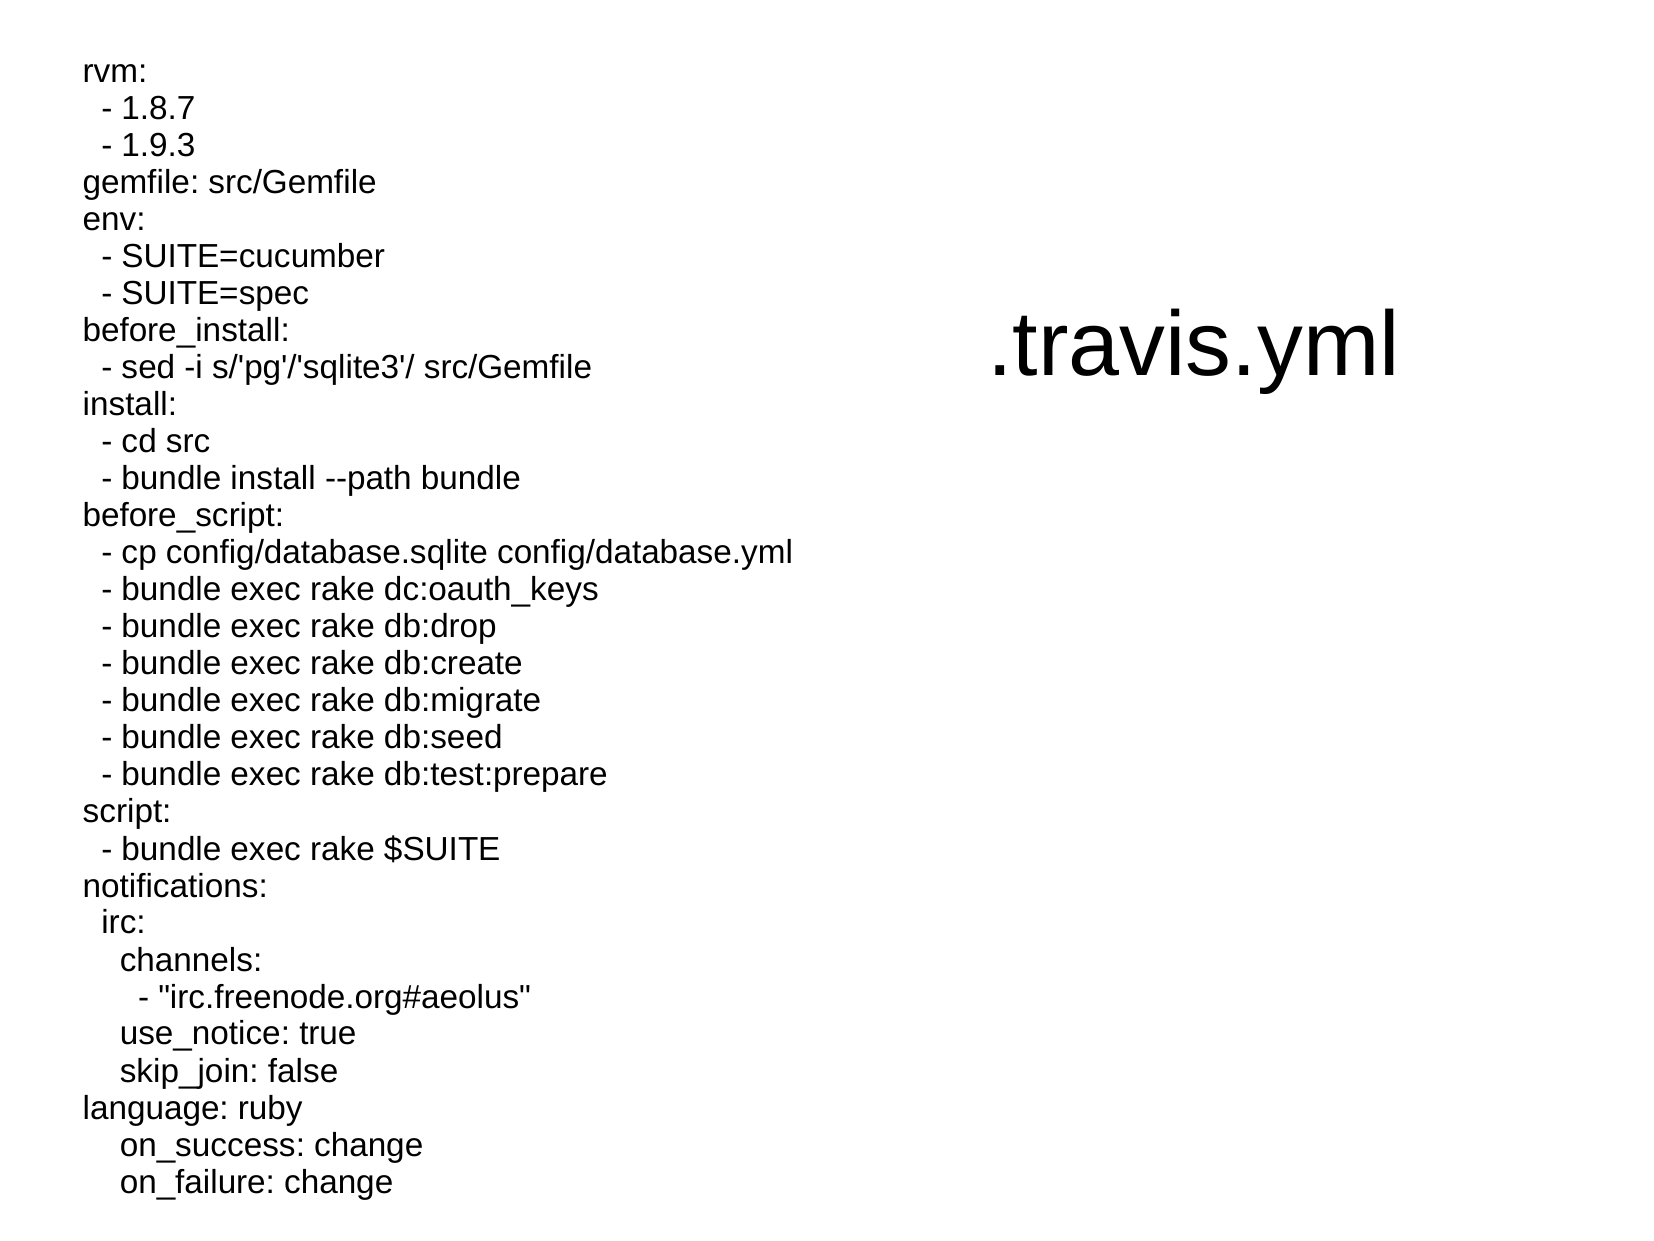

rvm:
 - 1.8.7
 - 1.9.3
gemfile: src/Gemfile
env:
 - SUITE=cucumber
 - SUITE=spec
before_install:
 - sed -i s/'pg'/'sqlite3'/ src/Gemfile
install:
 - cd src
 - bundle install --path bundle
before_script:
 - cp config/database.sqlite config/database.yml
 - bundle exec rake dc:oauth_keys
 - bundle exec rake db:drop
 - bundle exec rake db:create
 - bundle exec rake db:migrate
 - bundle exec rake db:seed
 - bundle exec rake db:test:prepare
script:
 - bundle exec rake $SUITE
notifications:
 irc:
 channels:
 - "irc.freenode.org#aeolus"
 use_notice: true
 skip_join: false
language: ruby
 on_success: change
 on_failure: change
# .travis.yml